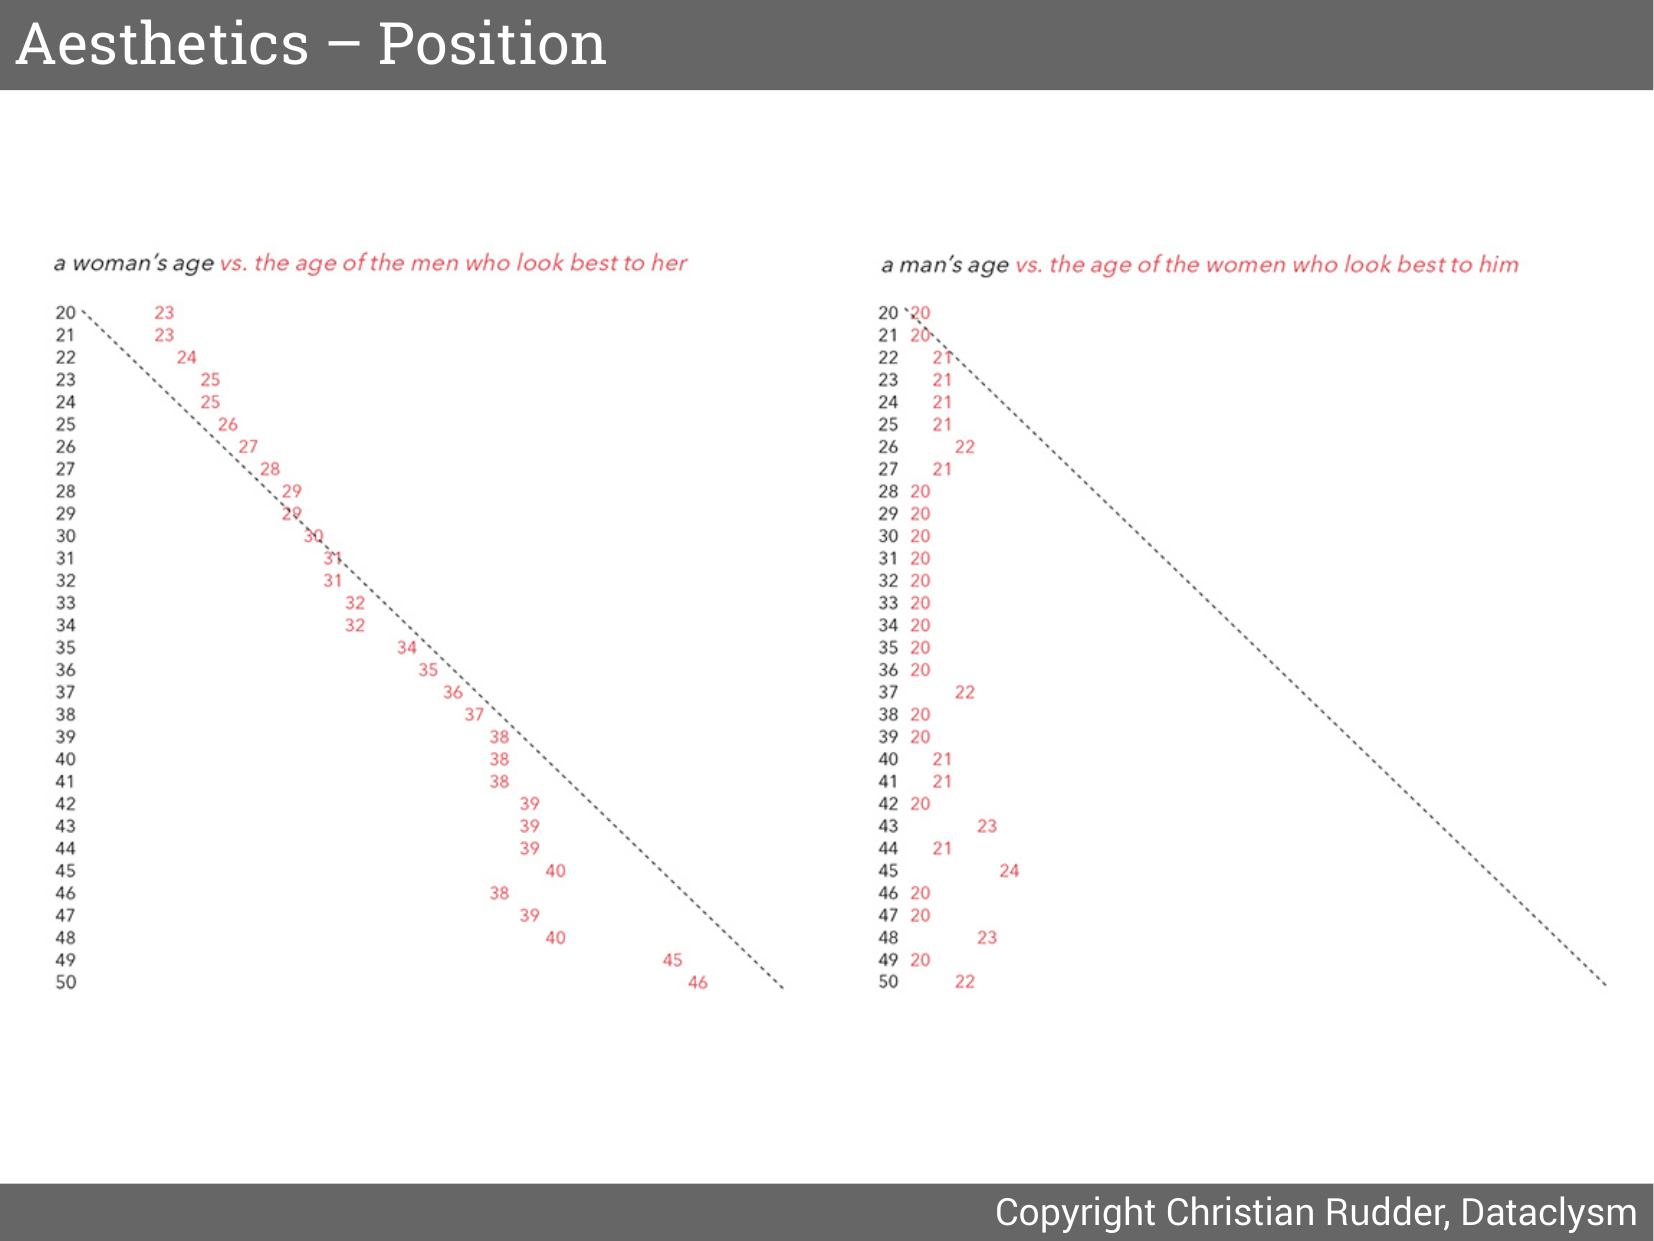

Aesthetics – Position
Copyright Christian Rudder, Dataclysm